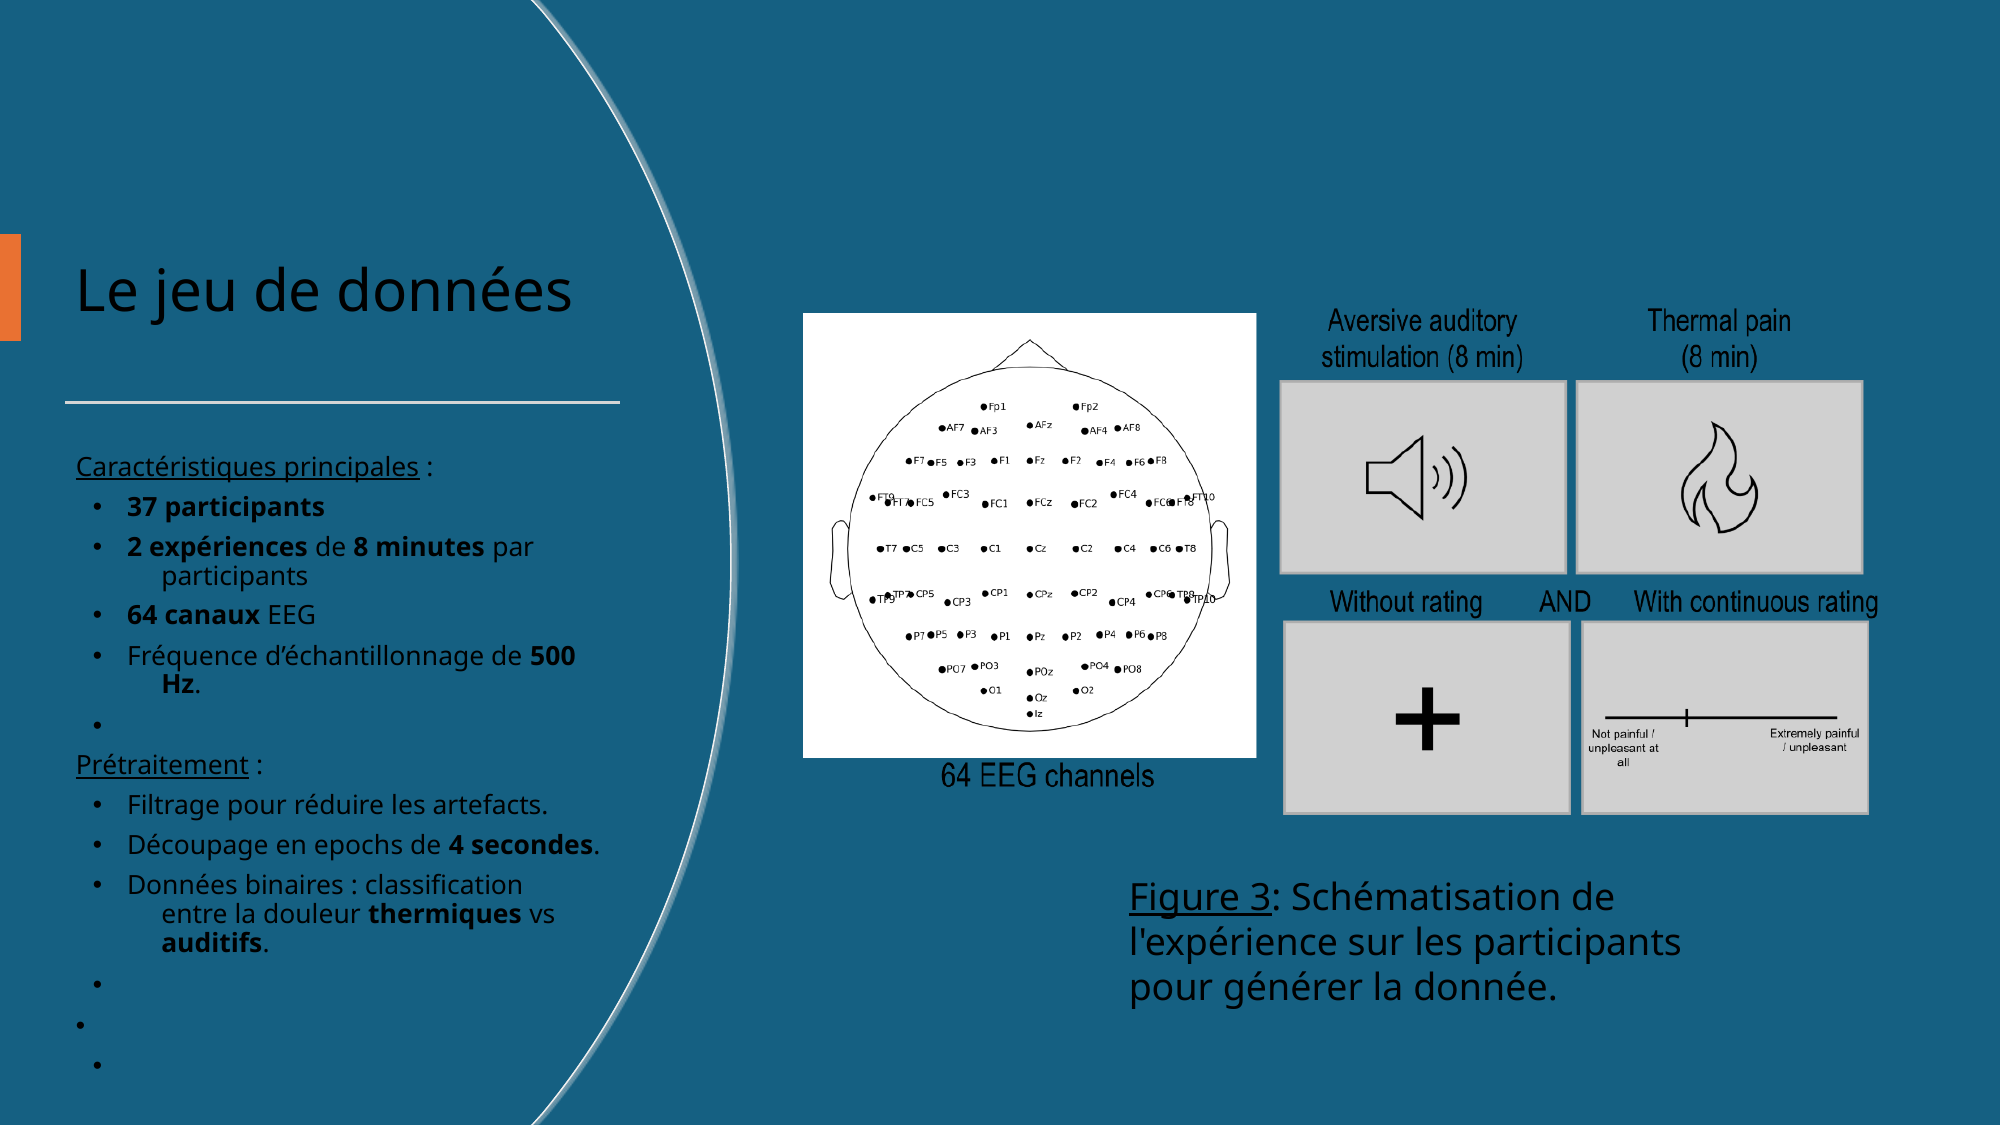

# Le jeu de données
Caractéristiques principales :
37 participants
2 expériences de 8 minutes par participants
64 canaux EEG
Fréquence d’échantillonnage de 500 Hz.
Prétraitement :
Filtrage pour réduire les artefacts.
Découpage en epochs de 4 secondes.
Données binaires : classification entre la douleur thermiques vs auditifs.
Figure 3: Schématisation de l'expérience sur les participants pour générer la donnée.